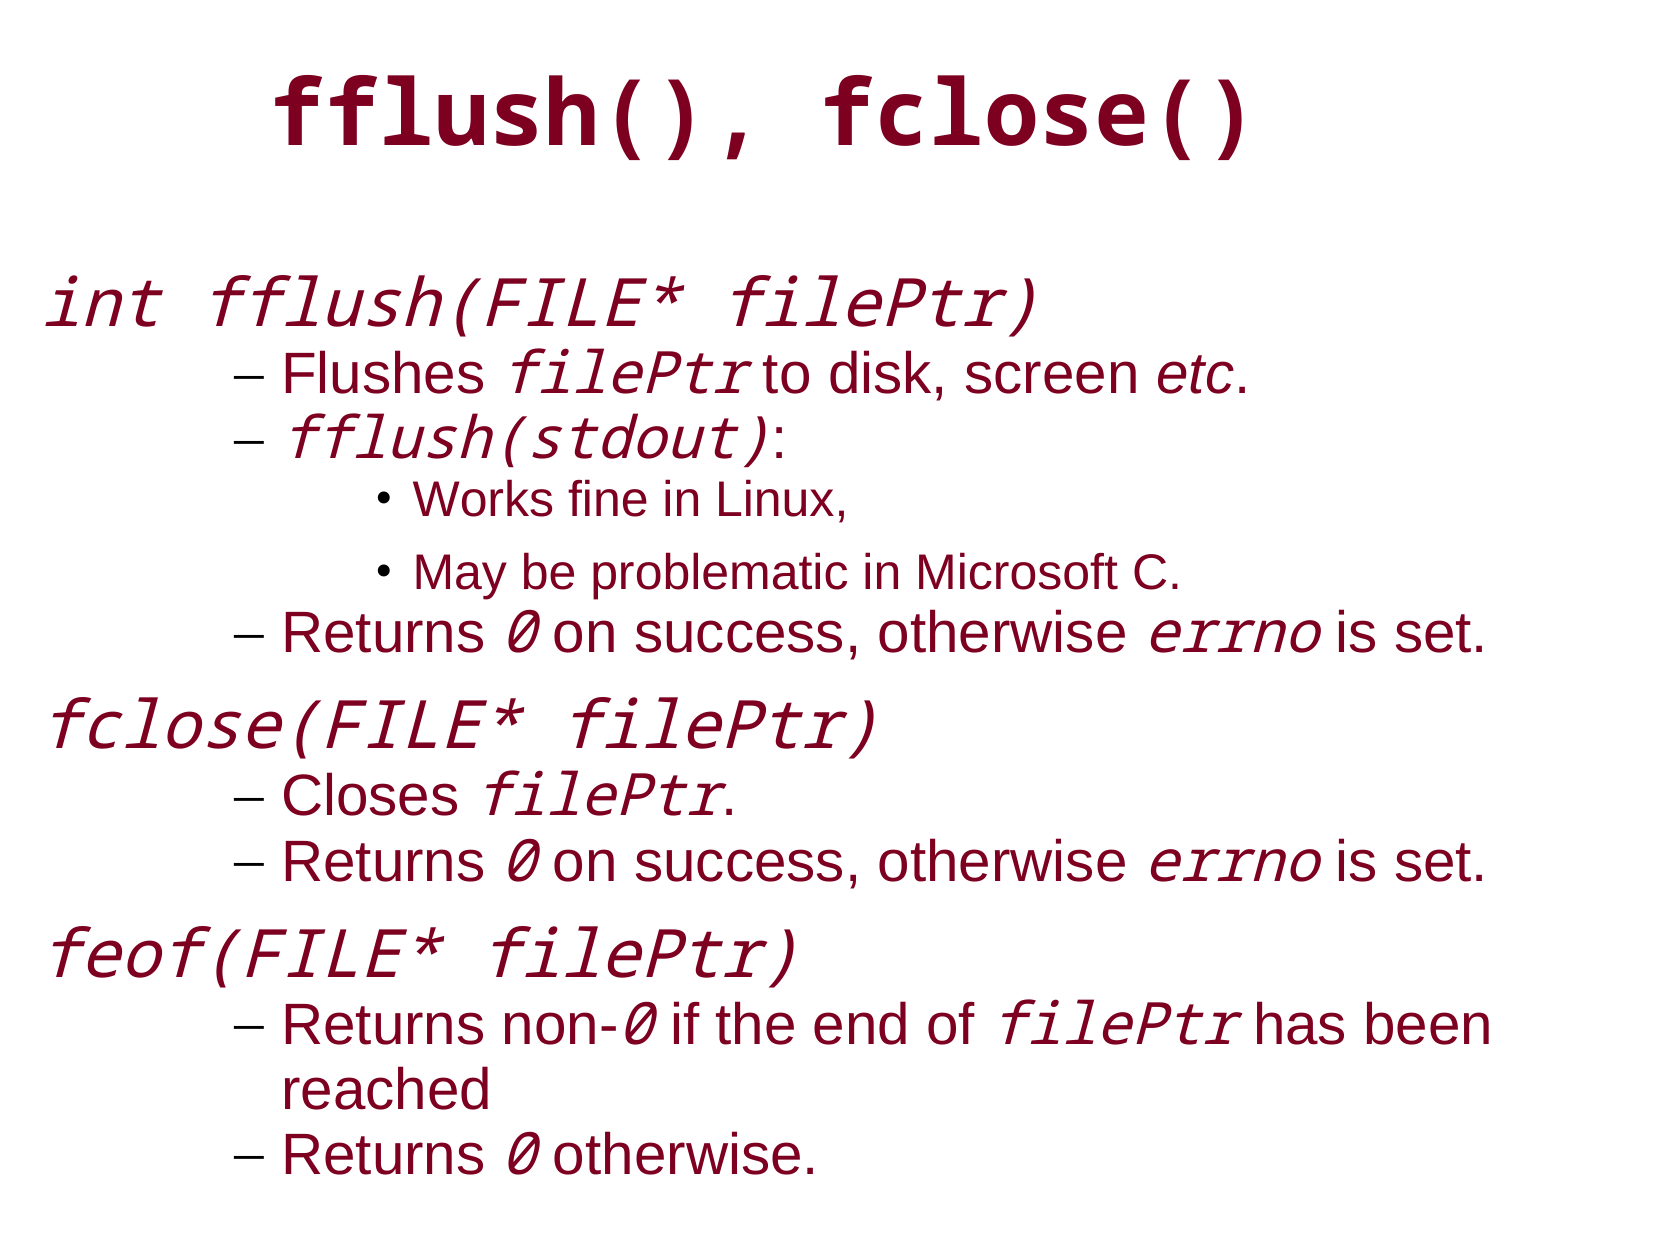

# fflush(), fclose()
int fflush(FILE* filePtr)
Flushes filePtr to disk, screen etc.
fflush(stdout):
Works fine in Linux,
May be problematic in Microsoft C.
Returns 0 on success, otherwise errno is set.
fclose(FILE* filePtr)
Closes filePtr.
Returns 0 on success, otherwise errno is set.
feof(FILE* filePtr)
Returns non-0 if the end of filePtr has been reached
Returns 0 otherwise.